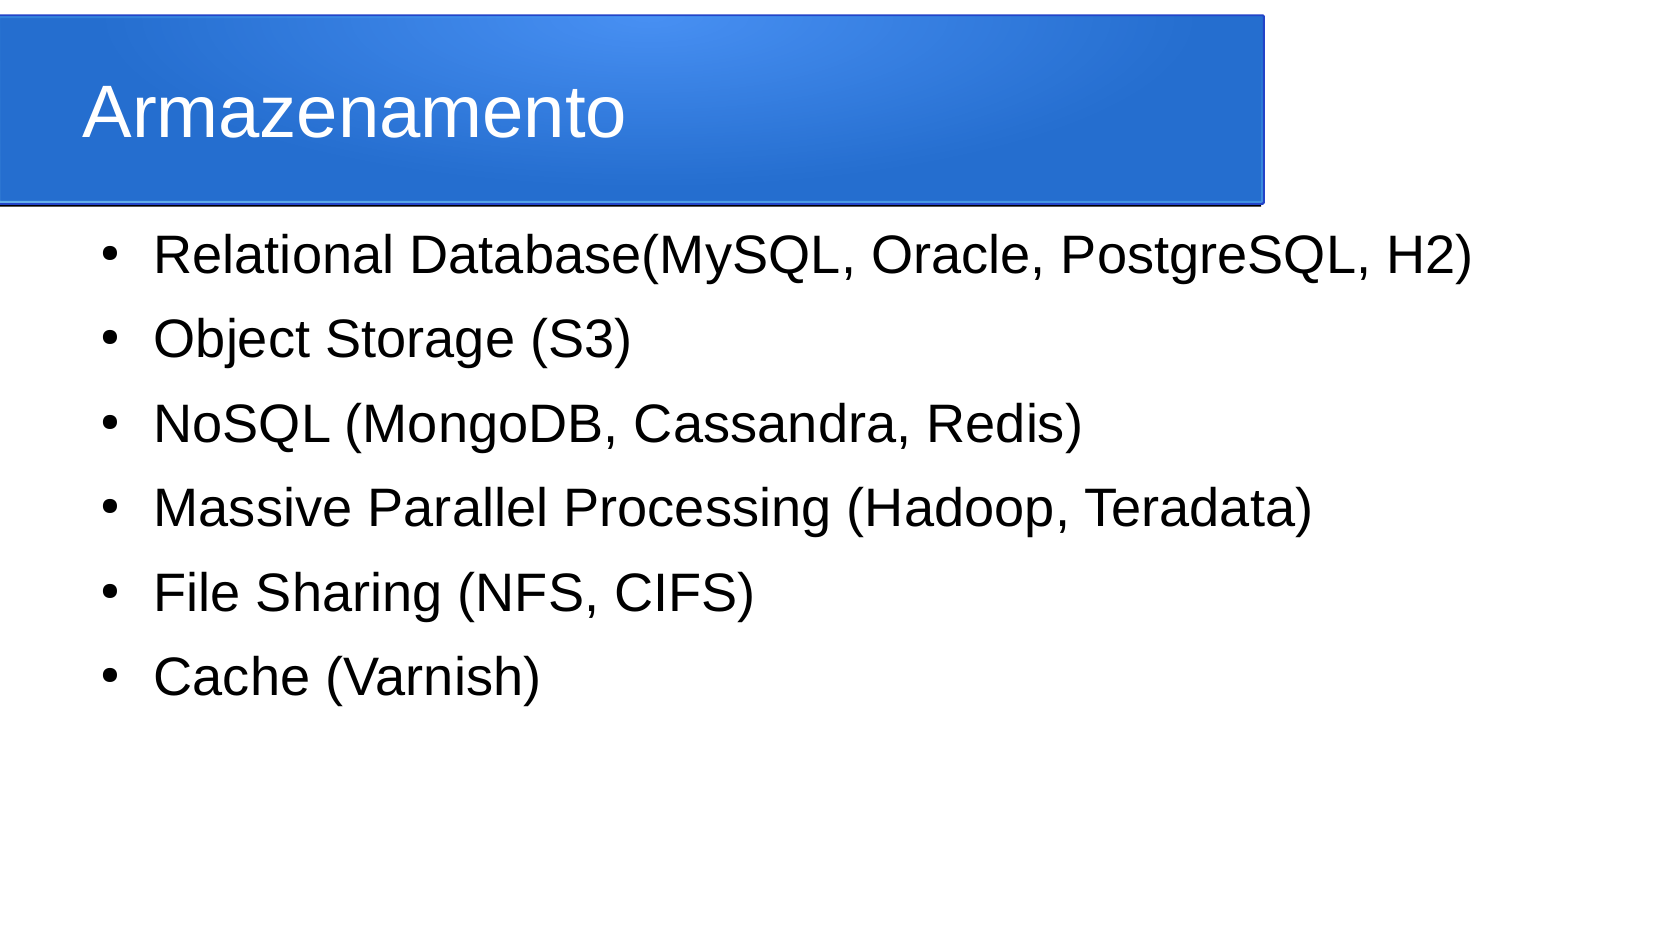

# Armazenamento
Relational Database(MySQL, Oracle, PostgreSQL, H2)
Object Storage (S3)
NoSQL (MongoDB, Cassandra, Redis)
Massive Parallel Processing (Hadoop, Teradata)
File Sharing (NFS, CIFS)
Cache (Varnish)